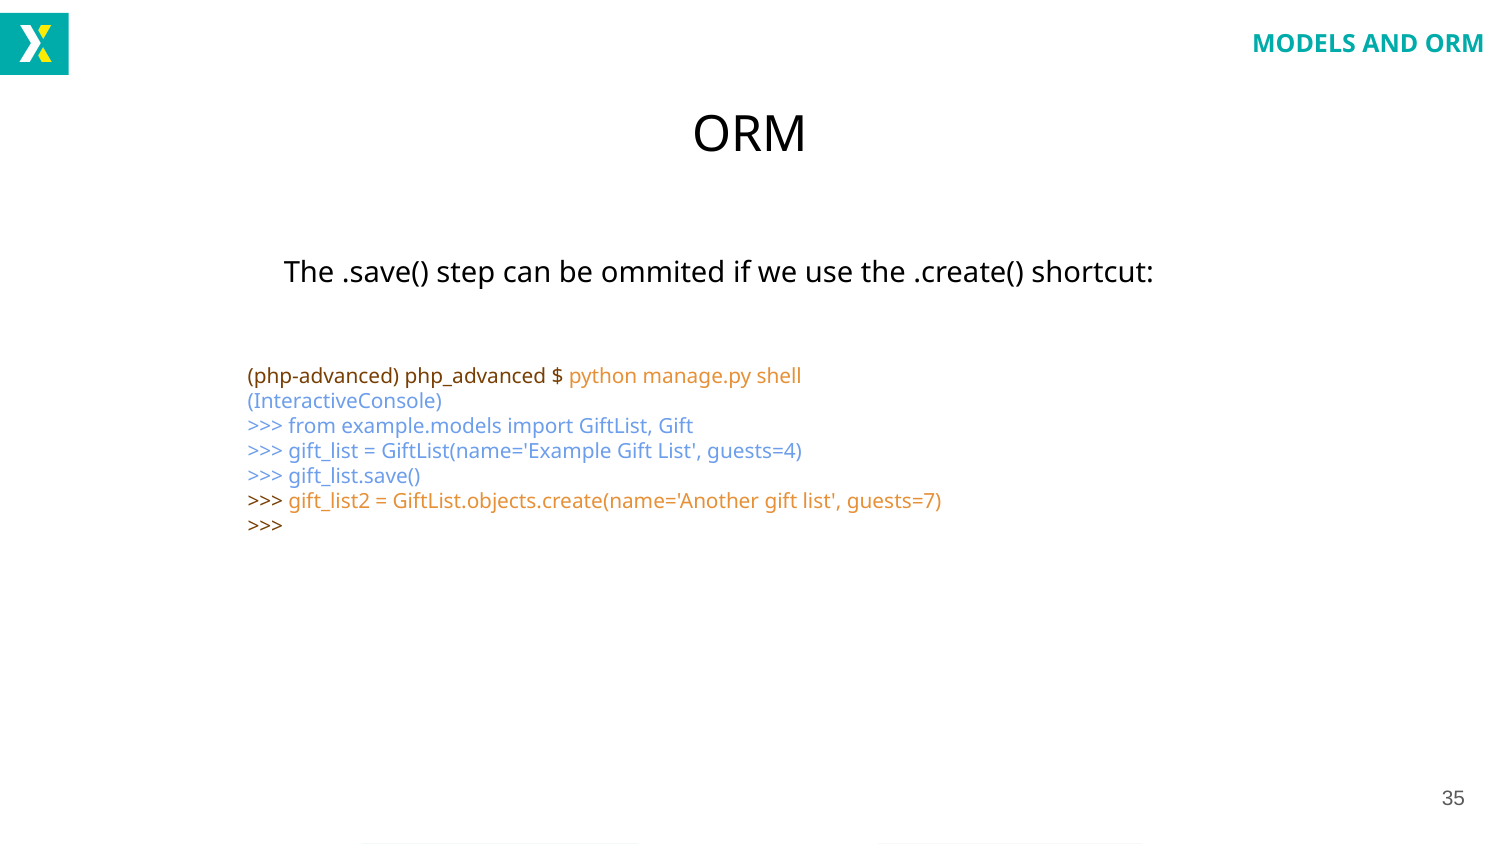

ORM
The .save() step can be ommited if we use the .create() shortcut:
(php-advanced) php_advanced $ python manage.py shell
(InteractiveConsole)
>>> from example.models import GiftList, Gift
>>> gift_list = GiftList(name='Example Gift List', guests=4)
>>> gift_list.save()
>>> gift_list2 = GiftList.objects.create(name='Another gift list', guests=7)
>>>